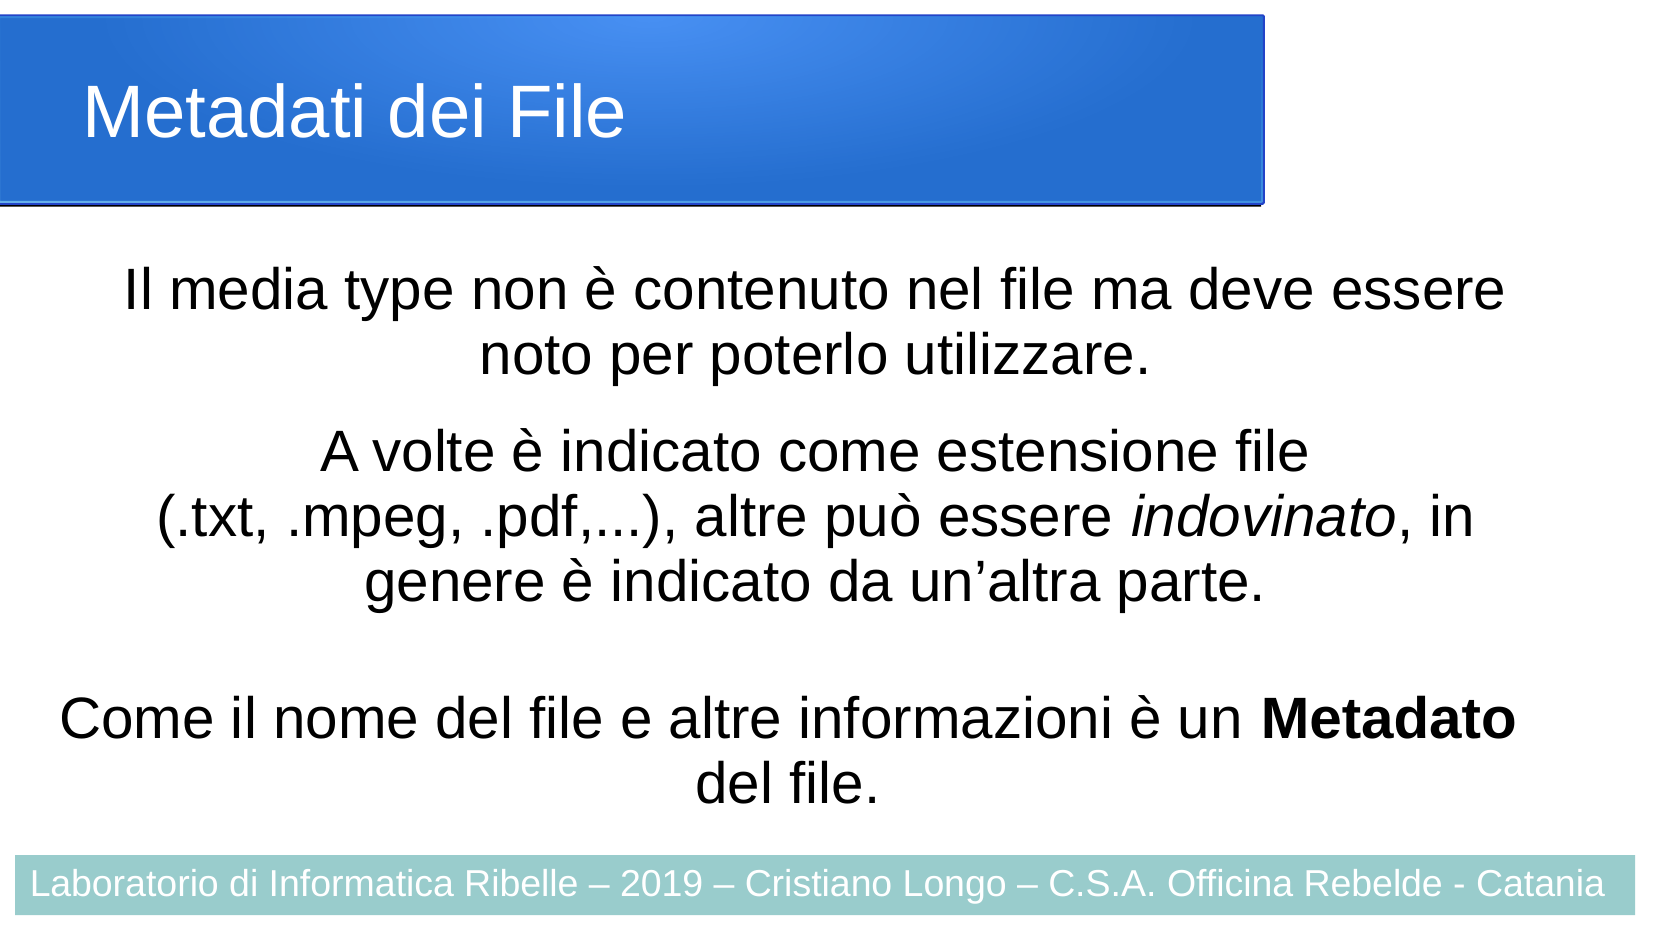

# Metadati dei File
Il media type non è contenuto nel file ma deve essere noto per poterlo utilizzare.
A volte è indicato come estensione file (.txt, .mpeg, .pdf,...), altre può essere indovinato, in genere è indicato da un’altra parte.
Come il nome del file e altre informazioni è un Metadato del file.
Laboratorio di Informatica Ribelle – 2019 – Cristiano Longo – C.S.A. Officina Rebelde - Catania